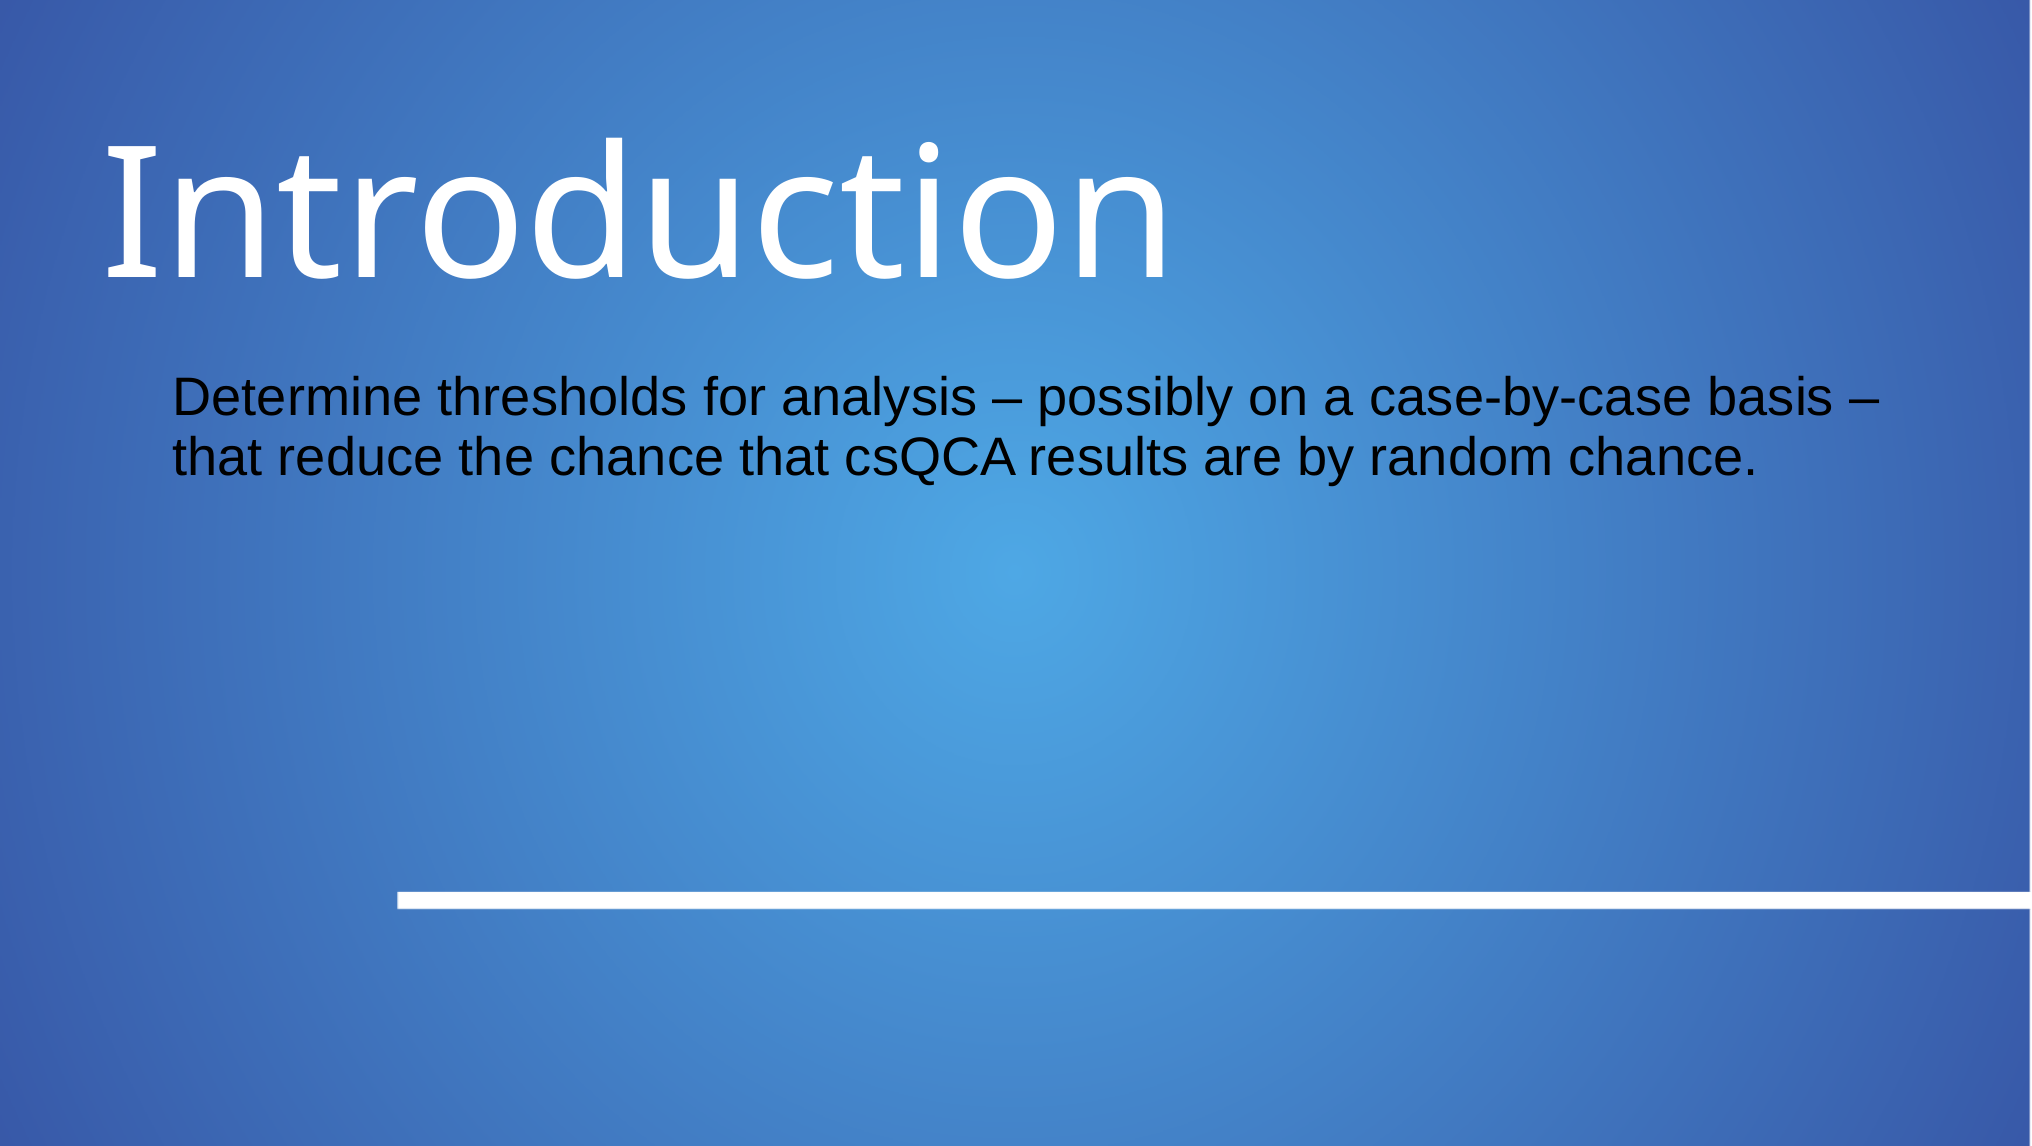

# Introduction
Determine thresholds for analysis – possibly on a case-by-case basis – that reduce the chance that csQCA results are by random chance.